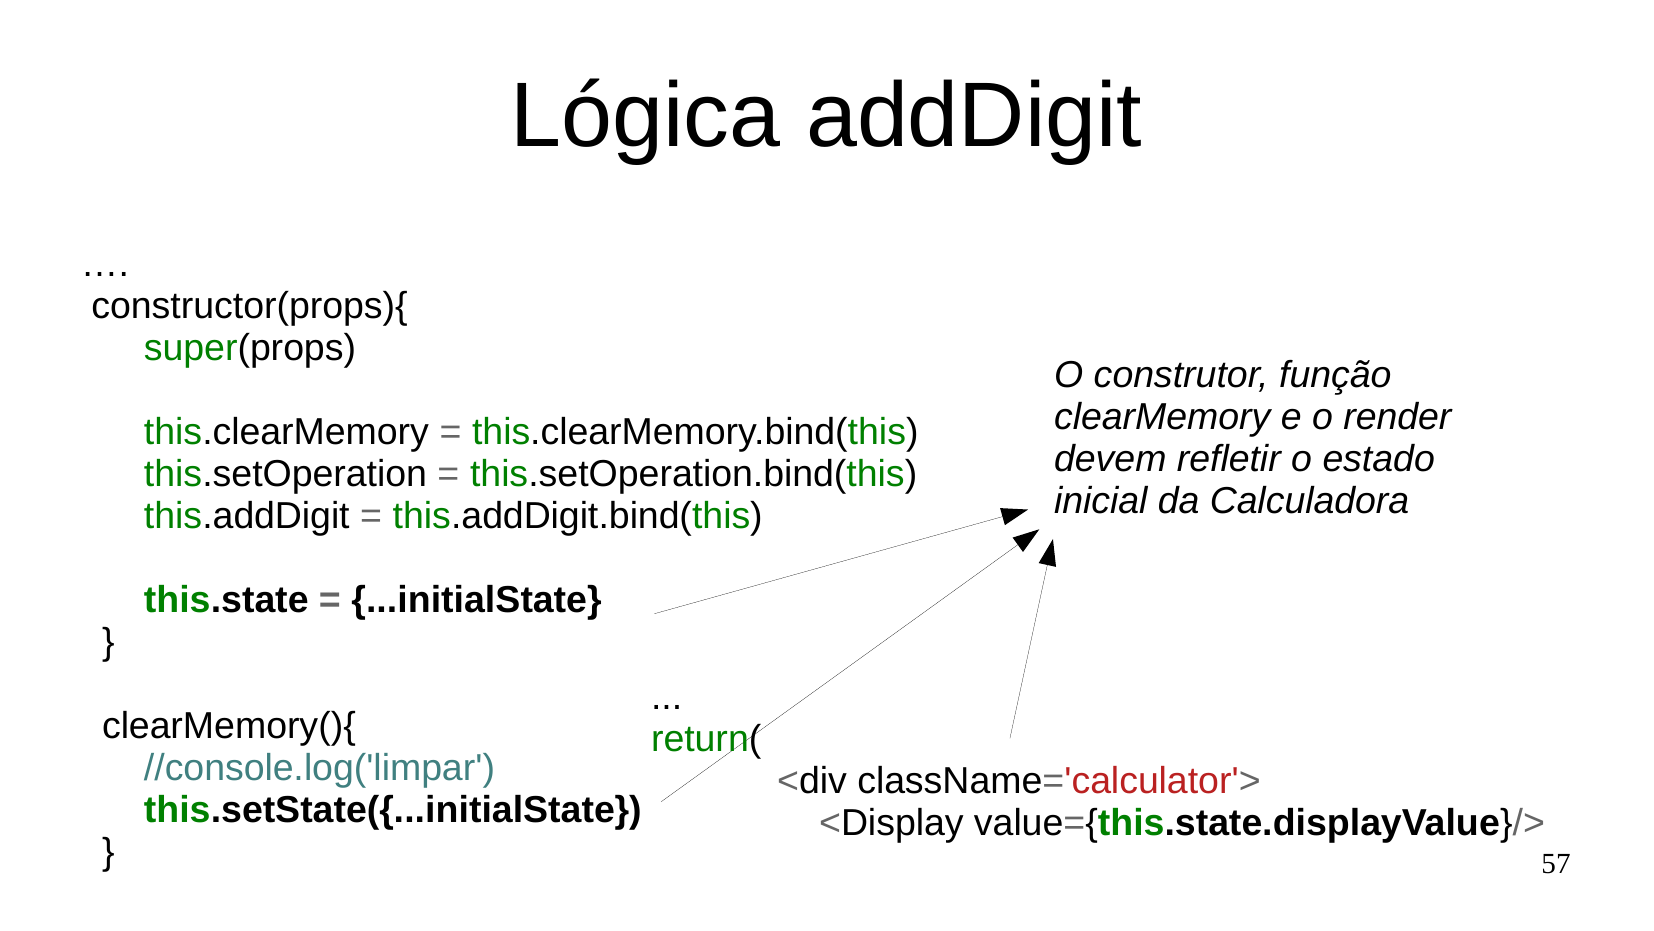

# Lógica addDigit
 ….
 constructor(props){
 super(props)
 this.clearMemory = this.clearMemory.bind(this)
 this.setOperation = this.setOperation.bind(this)
 this.addDigit = this.addDigit.bind(this)
 this.state = {...initialState}
 }
 clearMemory(){
 //console.log('limpar')
 this.setState({...initialState})
 }
O construtor, função
clearMemory e o render devem refletir o estado inicial da Calculadora
...
return(
 <div className='calculator'>
 <Display value={this.state.displayValue}/>
57